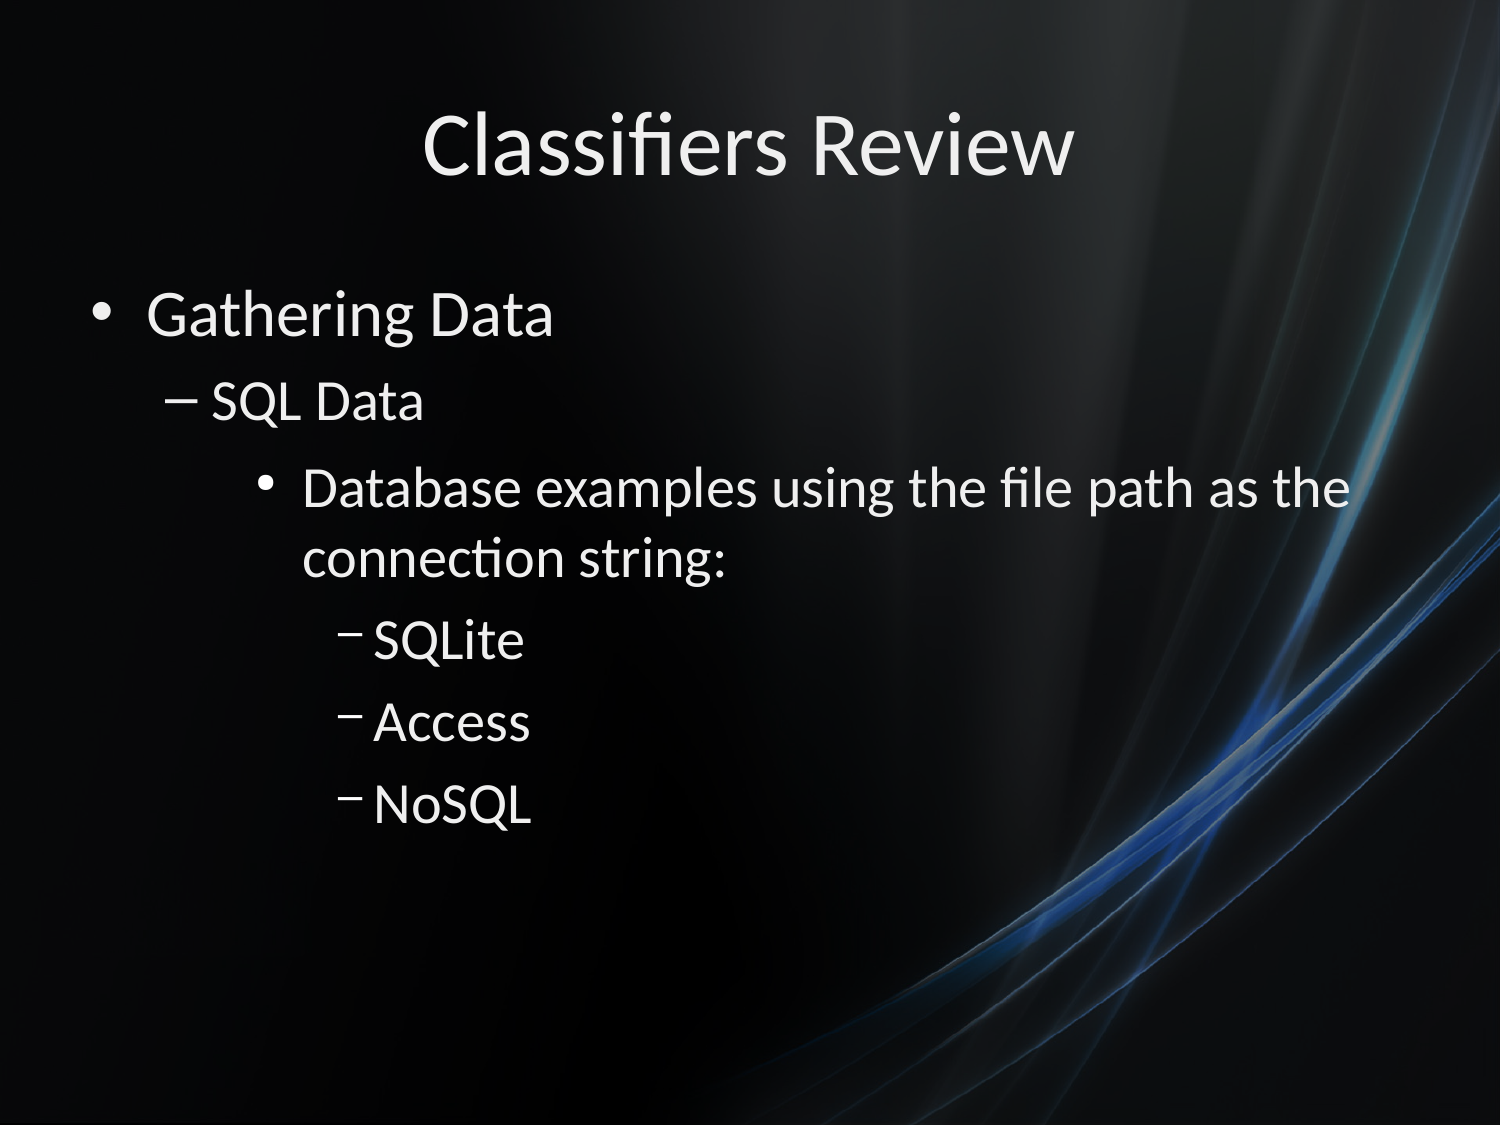

# Classifiers Review
Gathering Data
SQL Data
Database examples using the file path as the connection string:
SQLite
Access
NoSQL